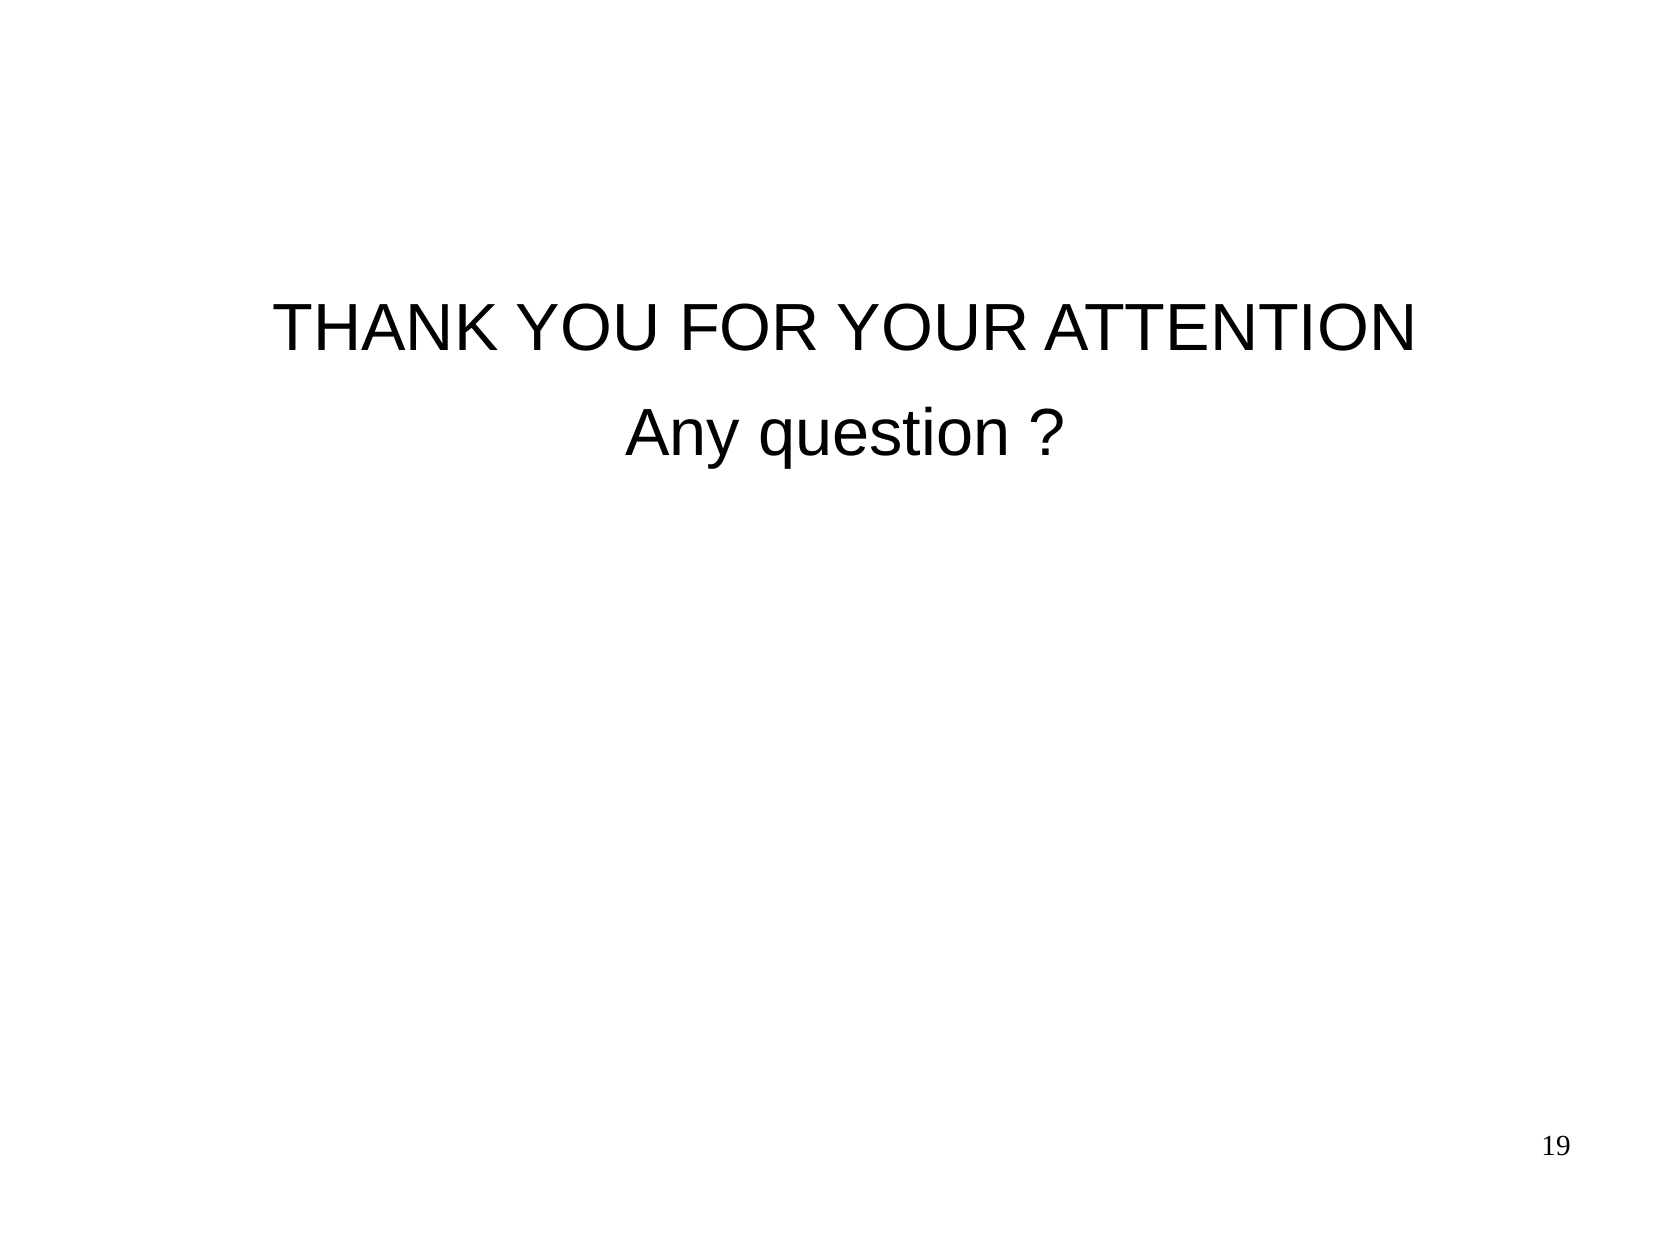

# THANK YOU FOR YOUR ATTENTION
Any question ?
19